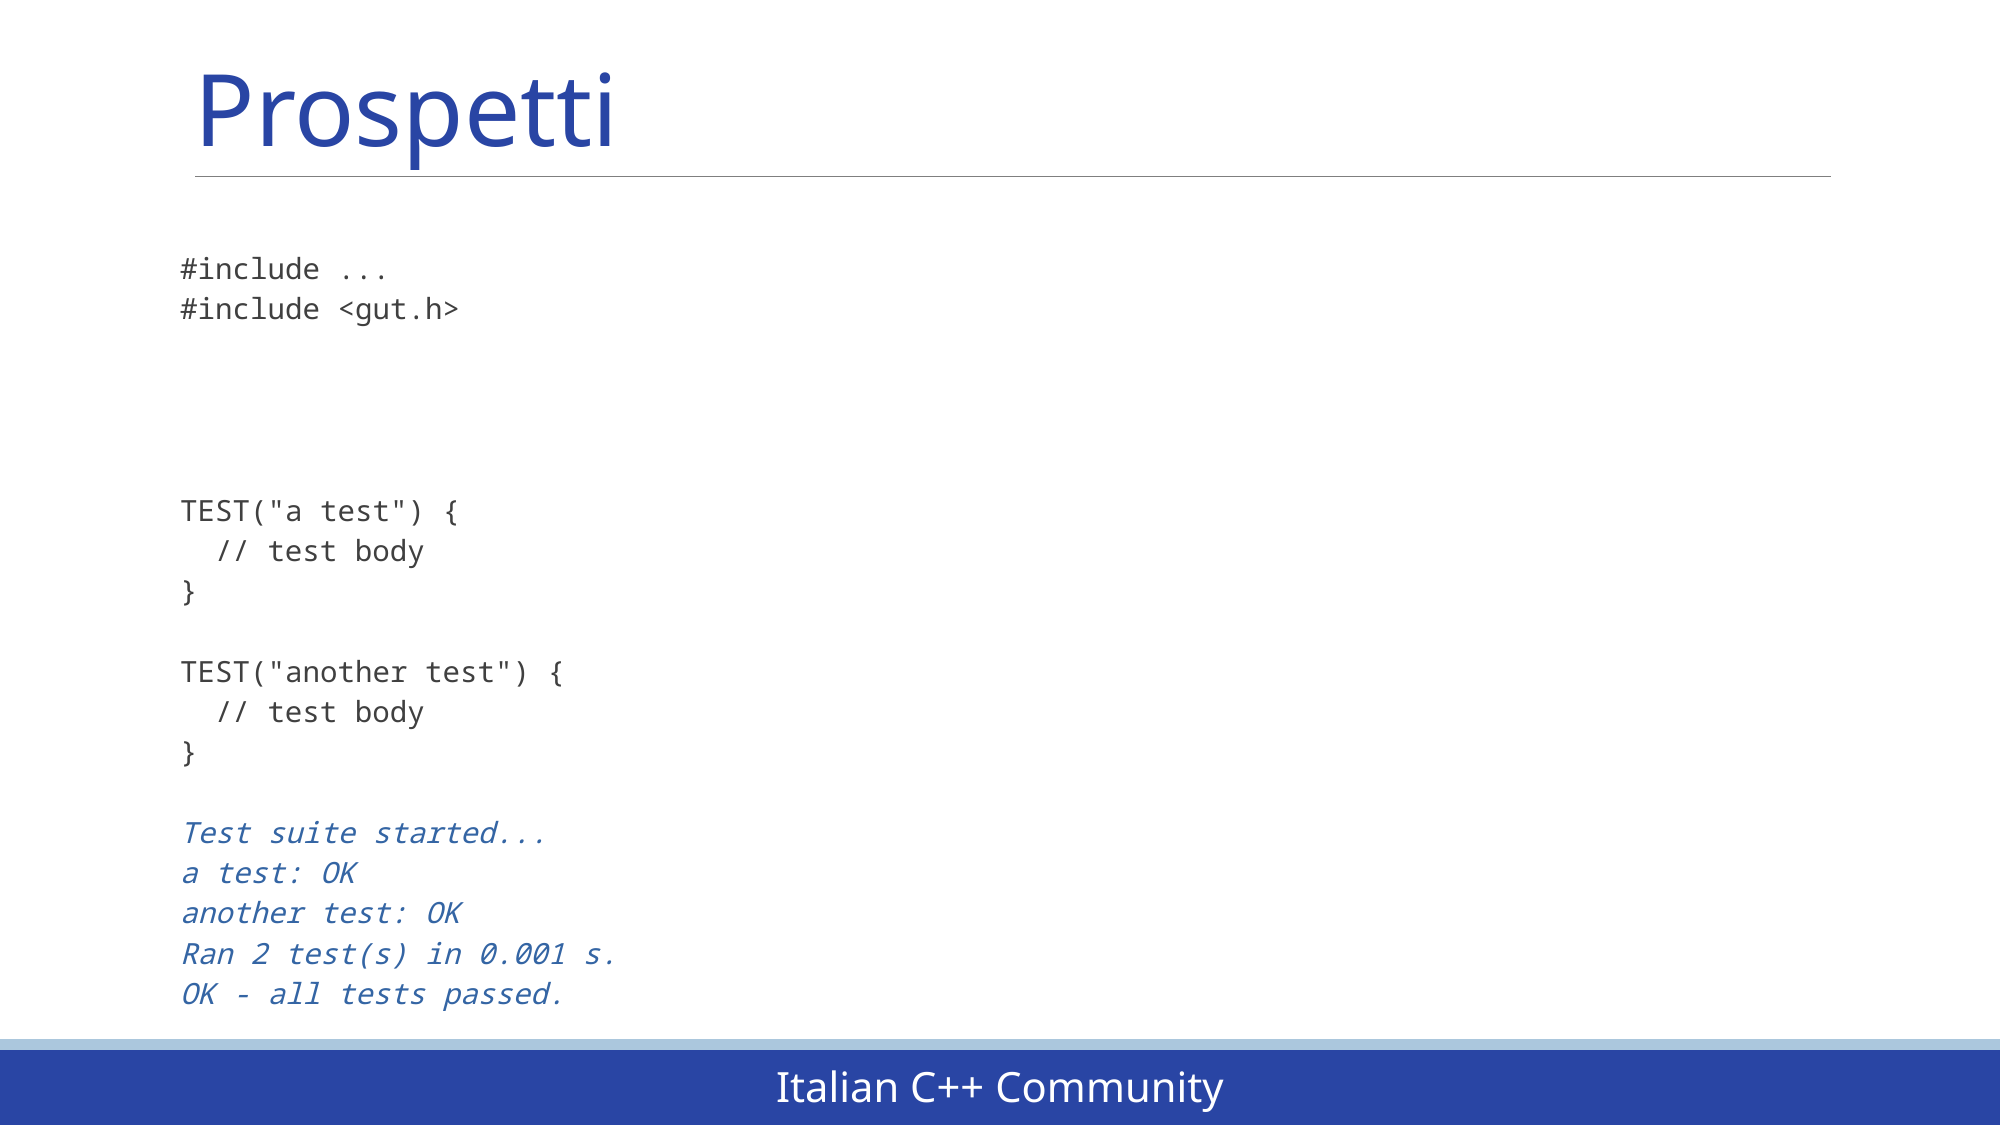

# Prospetti
#include ...
#include <gut.h>
TEST("a test") {
 // test body
}
TEST("another test") {
 // test body
}
Test suite started...
a test: OK
another test: OK
Ran 2 test(s) in 0.001 s.
OK - all tests passed.